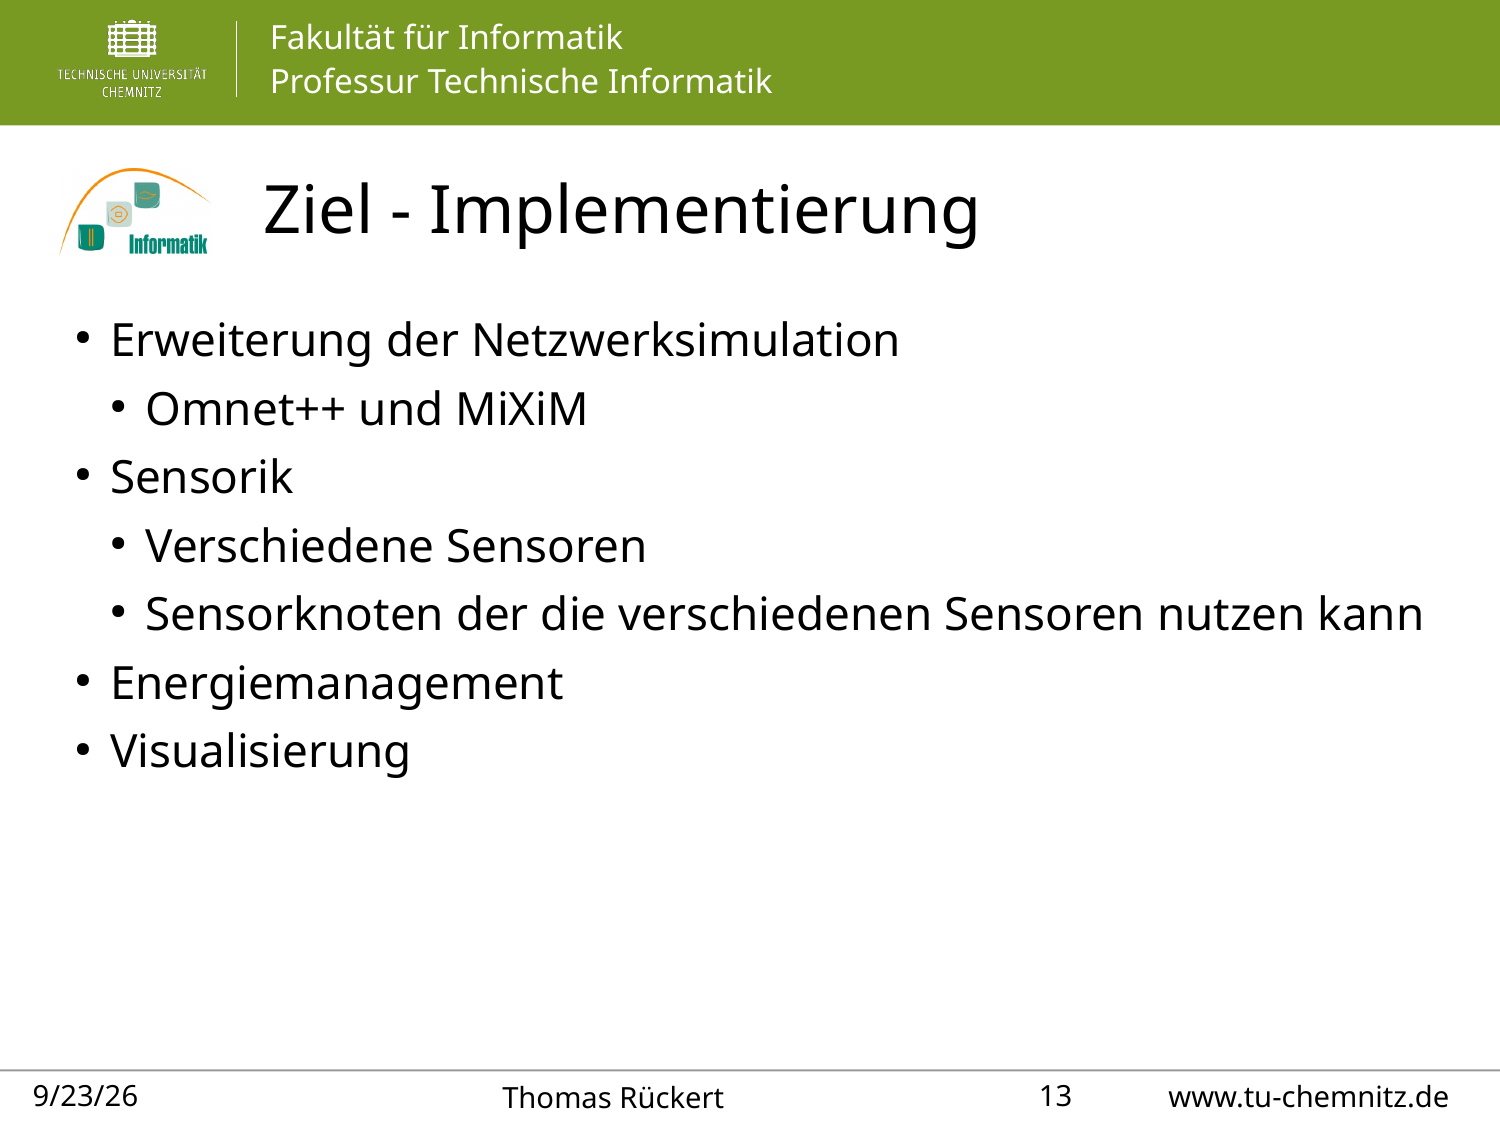

# Ziel - Implementierung
Erweiterung der Netzwerksimulation
Omnet++ und MiXiM
Sensorik
Verschiedene Sensoren
Sensorknoten der die verschiedenen Sensoren nutzen kann
Energiemanagement
Visualisierung
Thomas Rückert